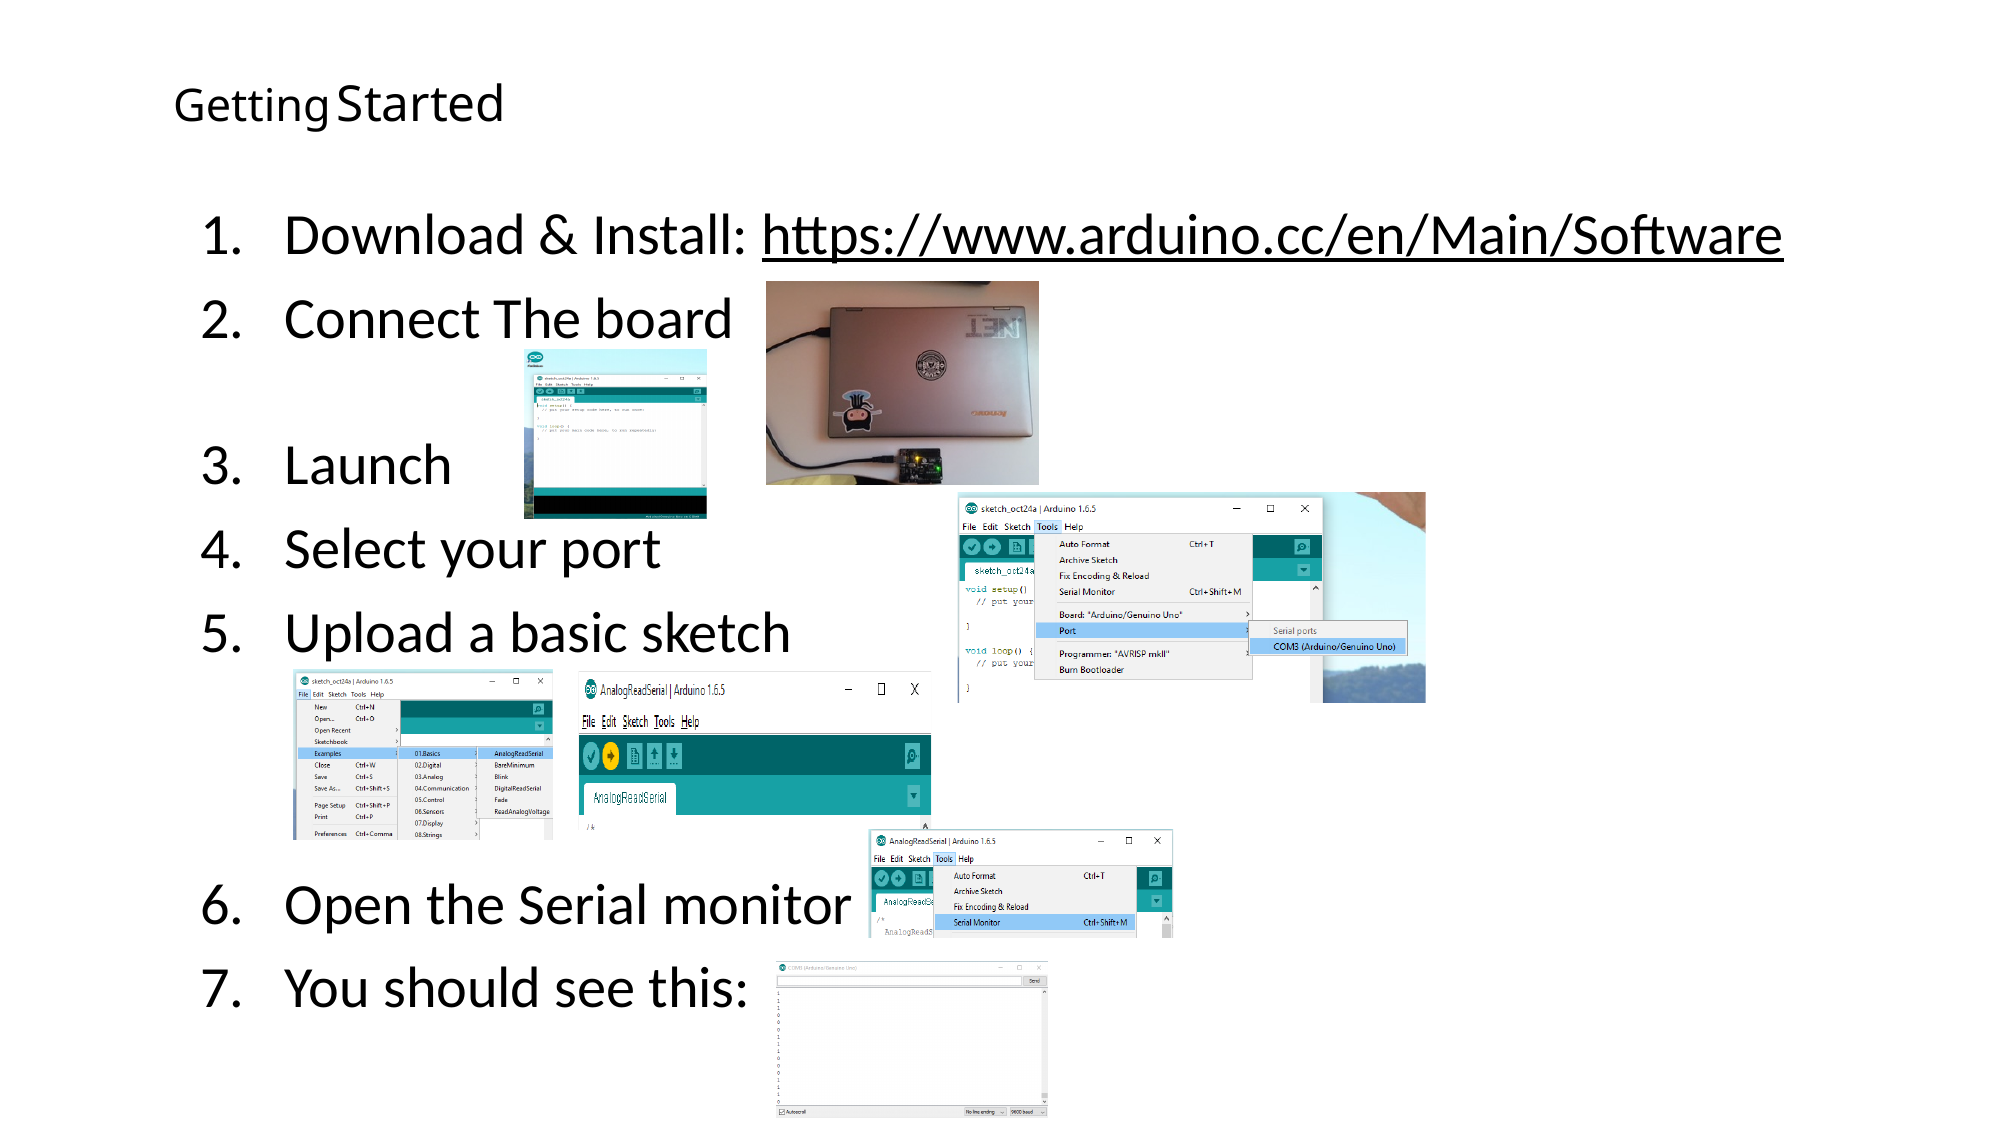

# Getting Started
Download & Install: https://www.arduino.cc/en/Main/Software
Connect The board
Launch
Select your port
Upload a basic sketch
Open the Serial monitor
You should see this: